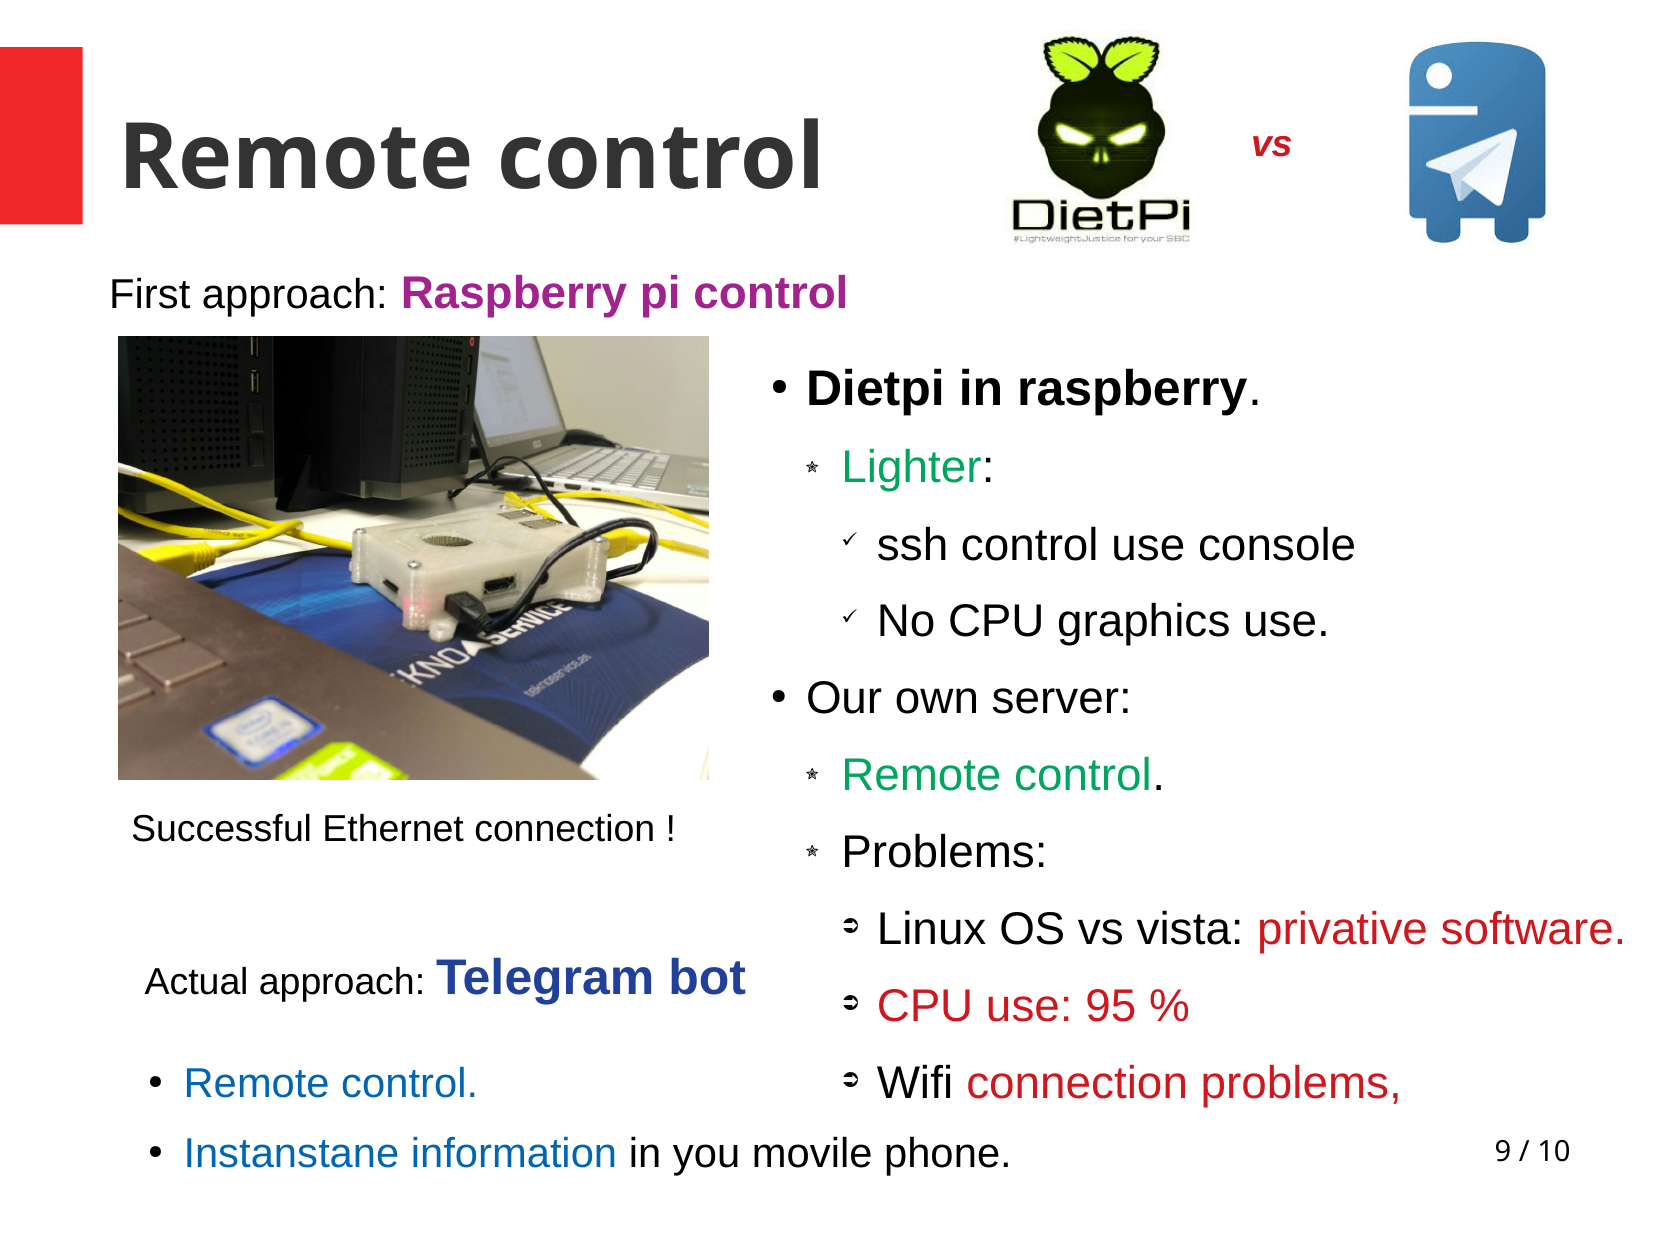

# Remote control
vs
First approach: Raspberry pi control
Dietpi in raspberry.
Lighter:
ssh control use console
No CPU graphics use.
Our own server:
Remote control.
Problems:
Linux OS vs vista: privative software.
CPU use: 95 %
Wifi connection problems,
Successful Ethernet connection !
Actual approach: Telegram bot
Remote control.
Instanstane information in you movile phone.
9